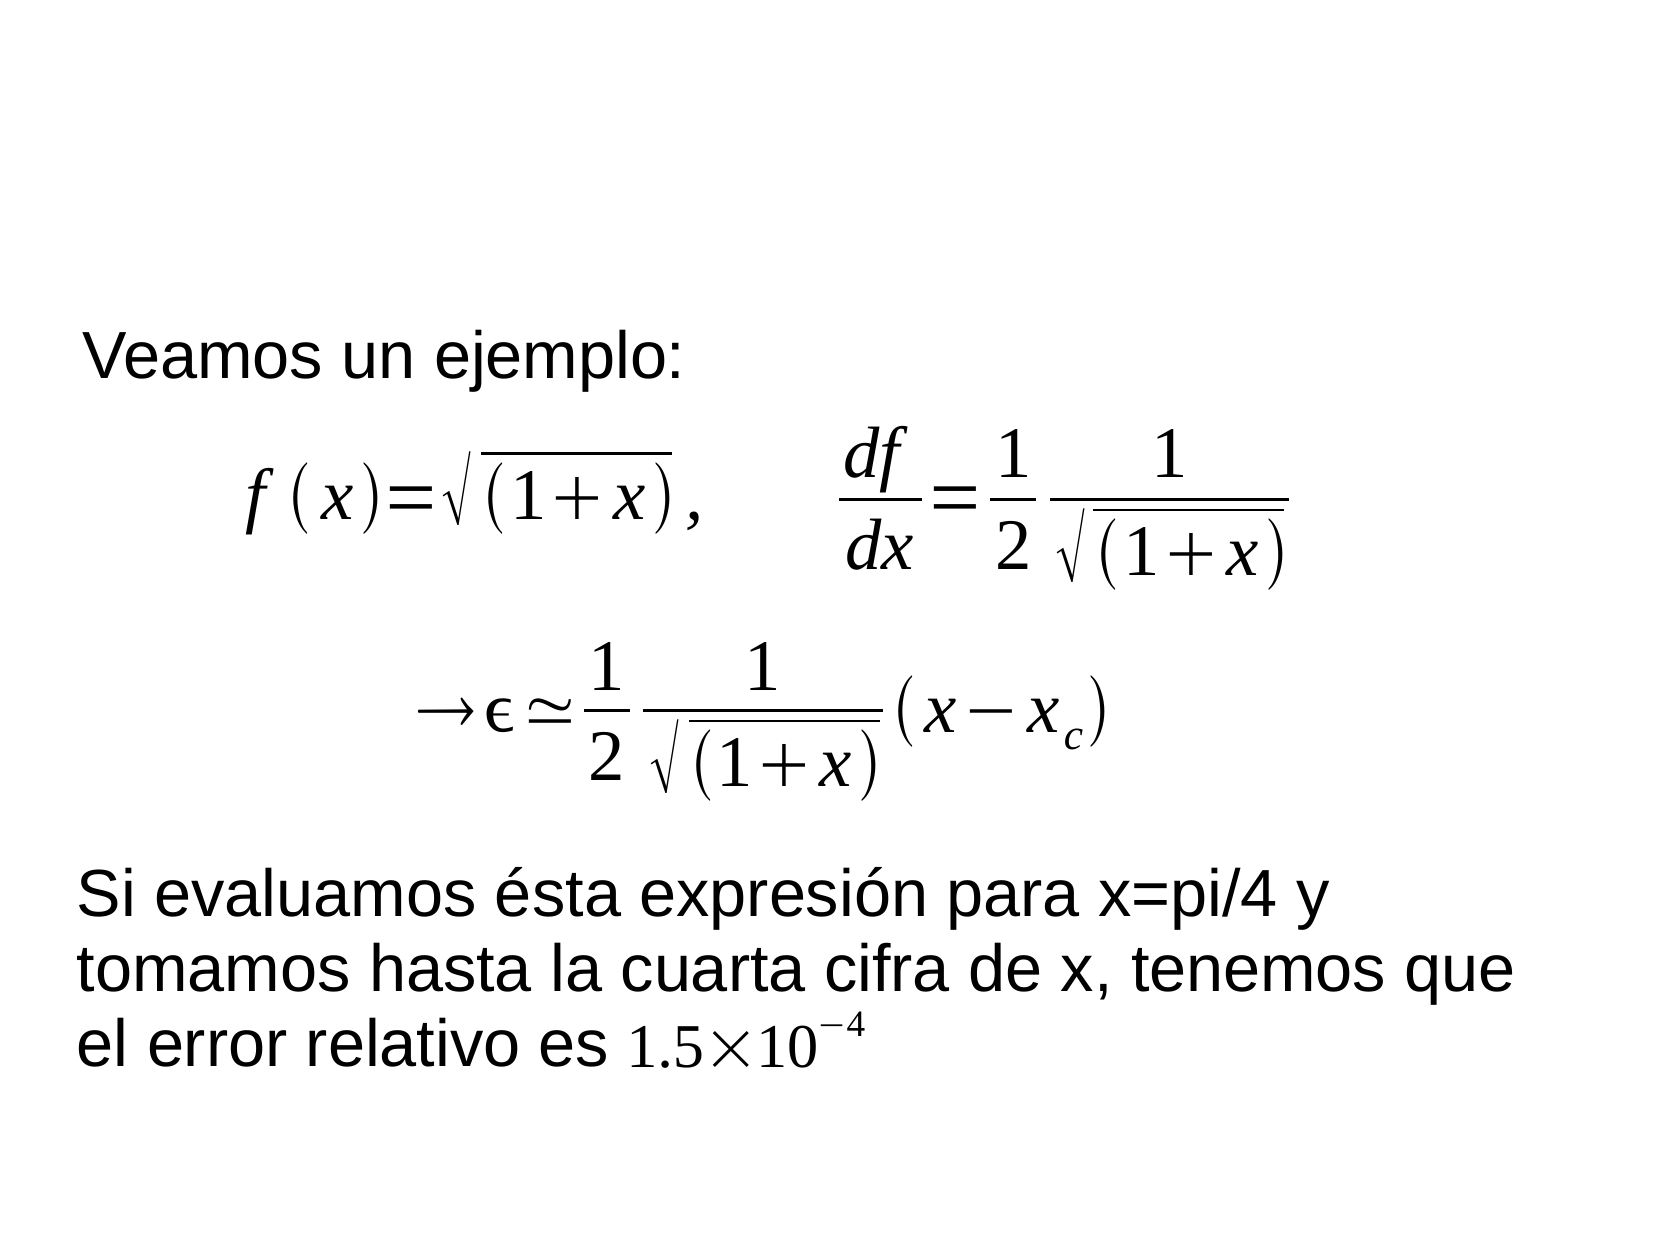

#
Veamos un ejemplo:
Si evaluamos ésta expresión para x=pi/4 y tomamos hasta la cuarta cifra de x, tenemos que el error relativo es